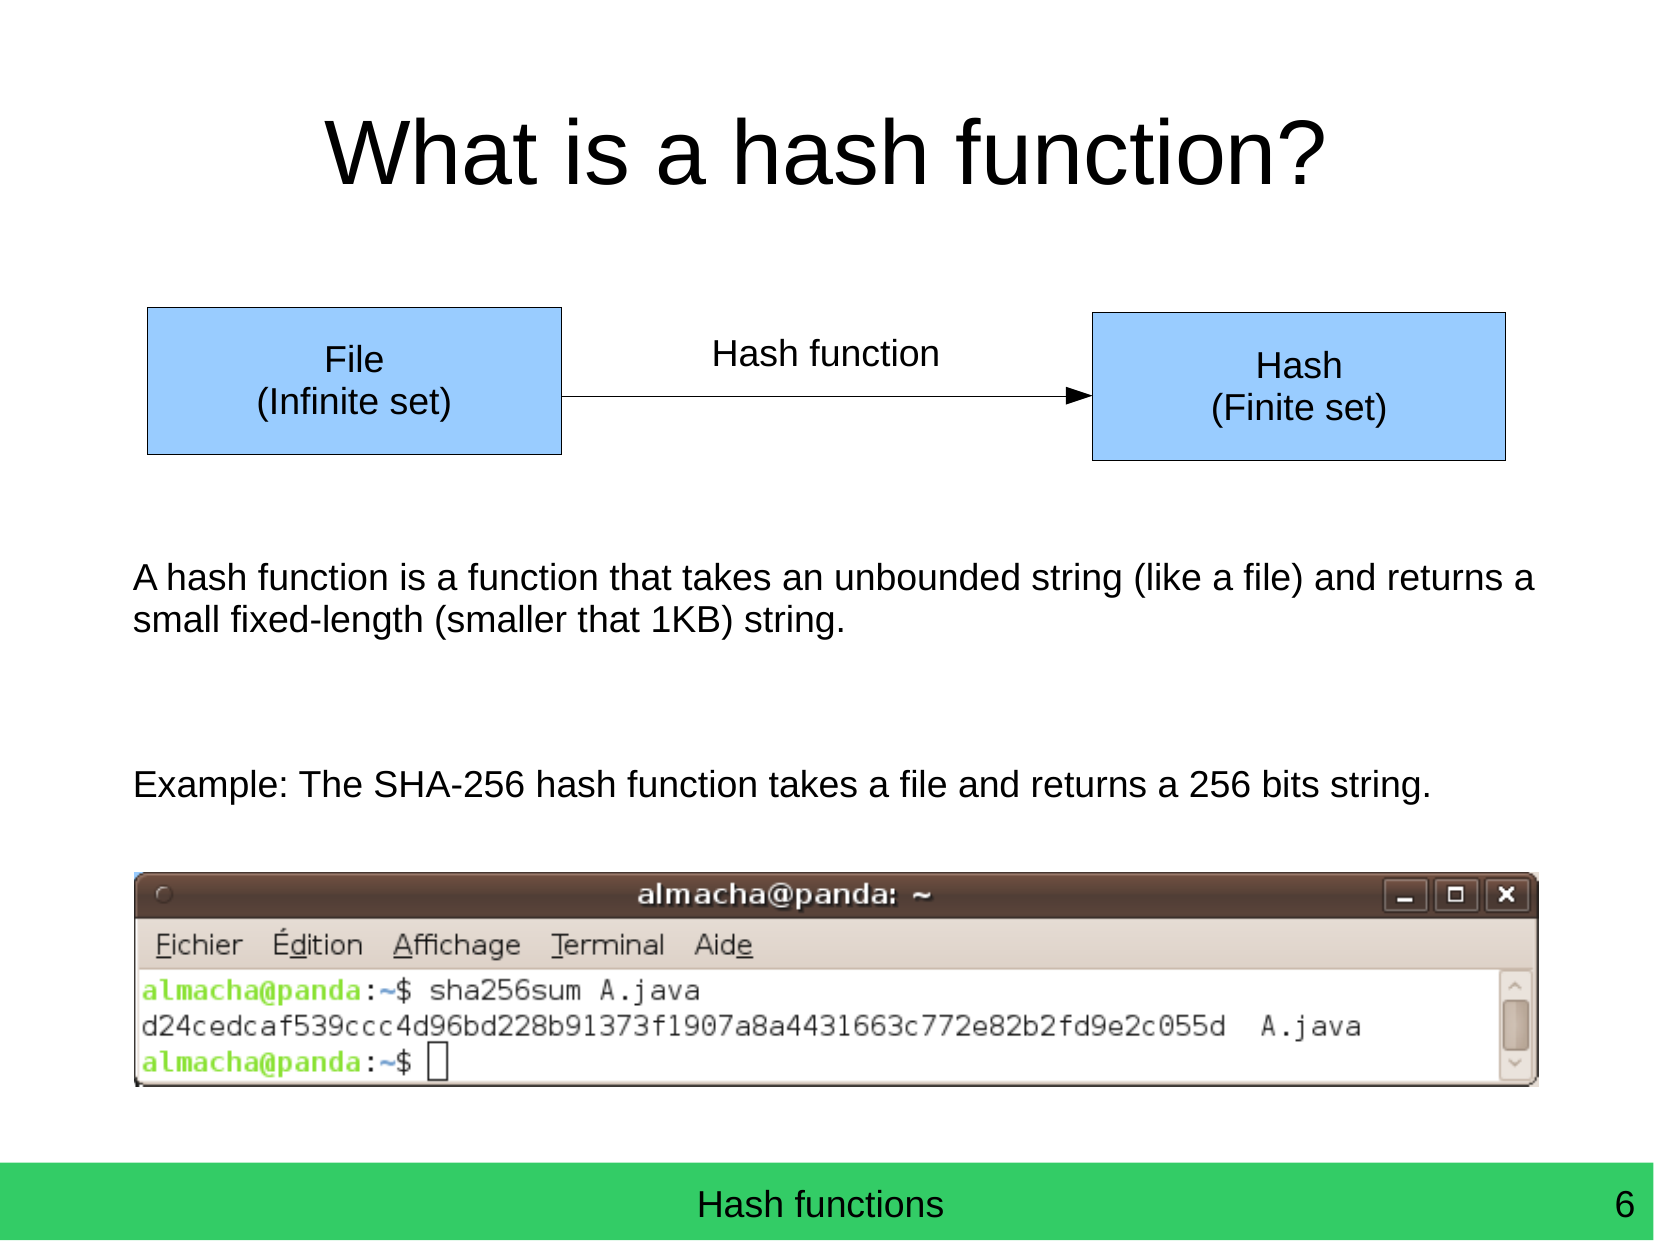

# What is a hash function?
File
(Infinite set)
Hash
(Finite set)
Hash function
A hash function is a function that takes an unbounded string (like a file) and returns a small fixed-length (smaller that 1KB) string.
Example: The SHA-256 hash function takes a file and returns a 256 bits string.